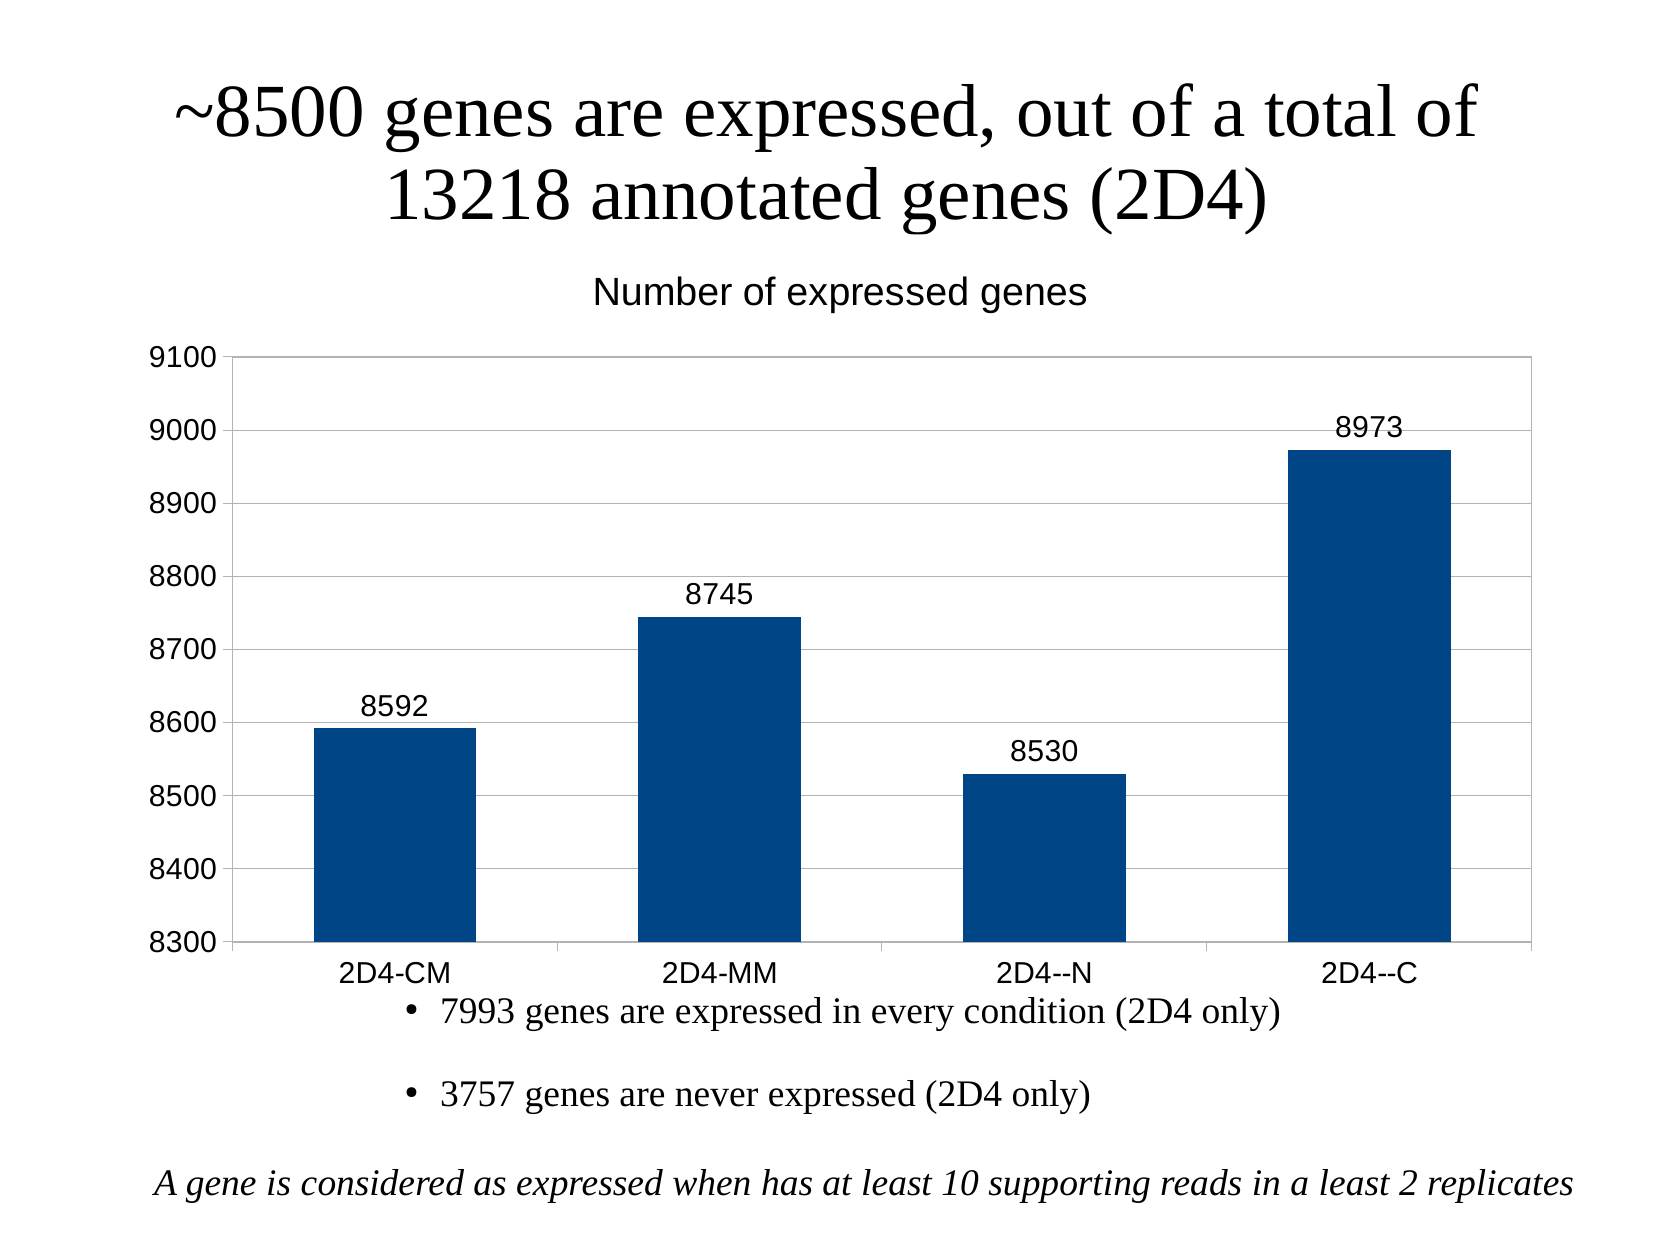

# ~8500 genes are expressed, out of a total of 13218 annotated genes (2D4)
### Chart: Number of expressed genes
| Category | Column E |
|---|---|
| 2D4-CM | 8592.0 |
| 2D4-MM | 8745.0 |
| 2D4--N | 8530.0 |
| 2D4--C | 8973.0 |7993 genes are expressed in every condition (2D4 only)
3757 genes are never expressed (2D4 only)
A gene is considered as expressed when has at least 10 supporting reads in a least 2 replicates